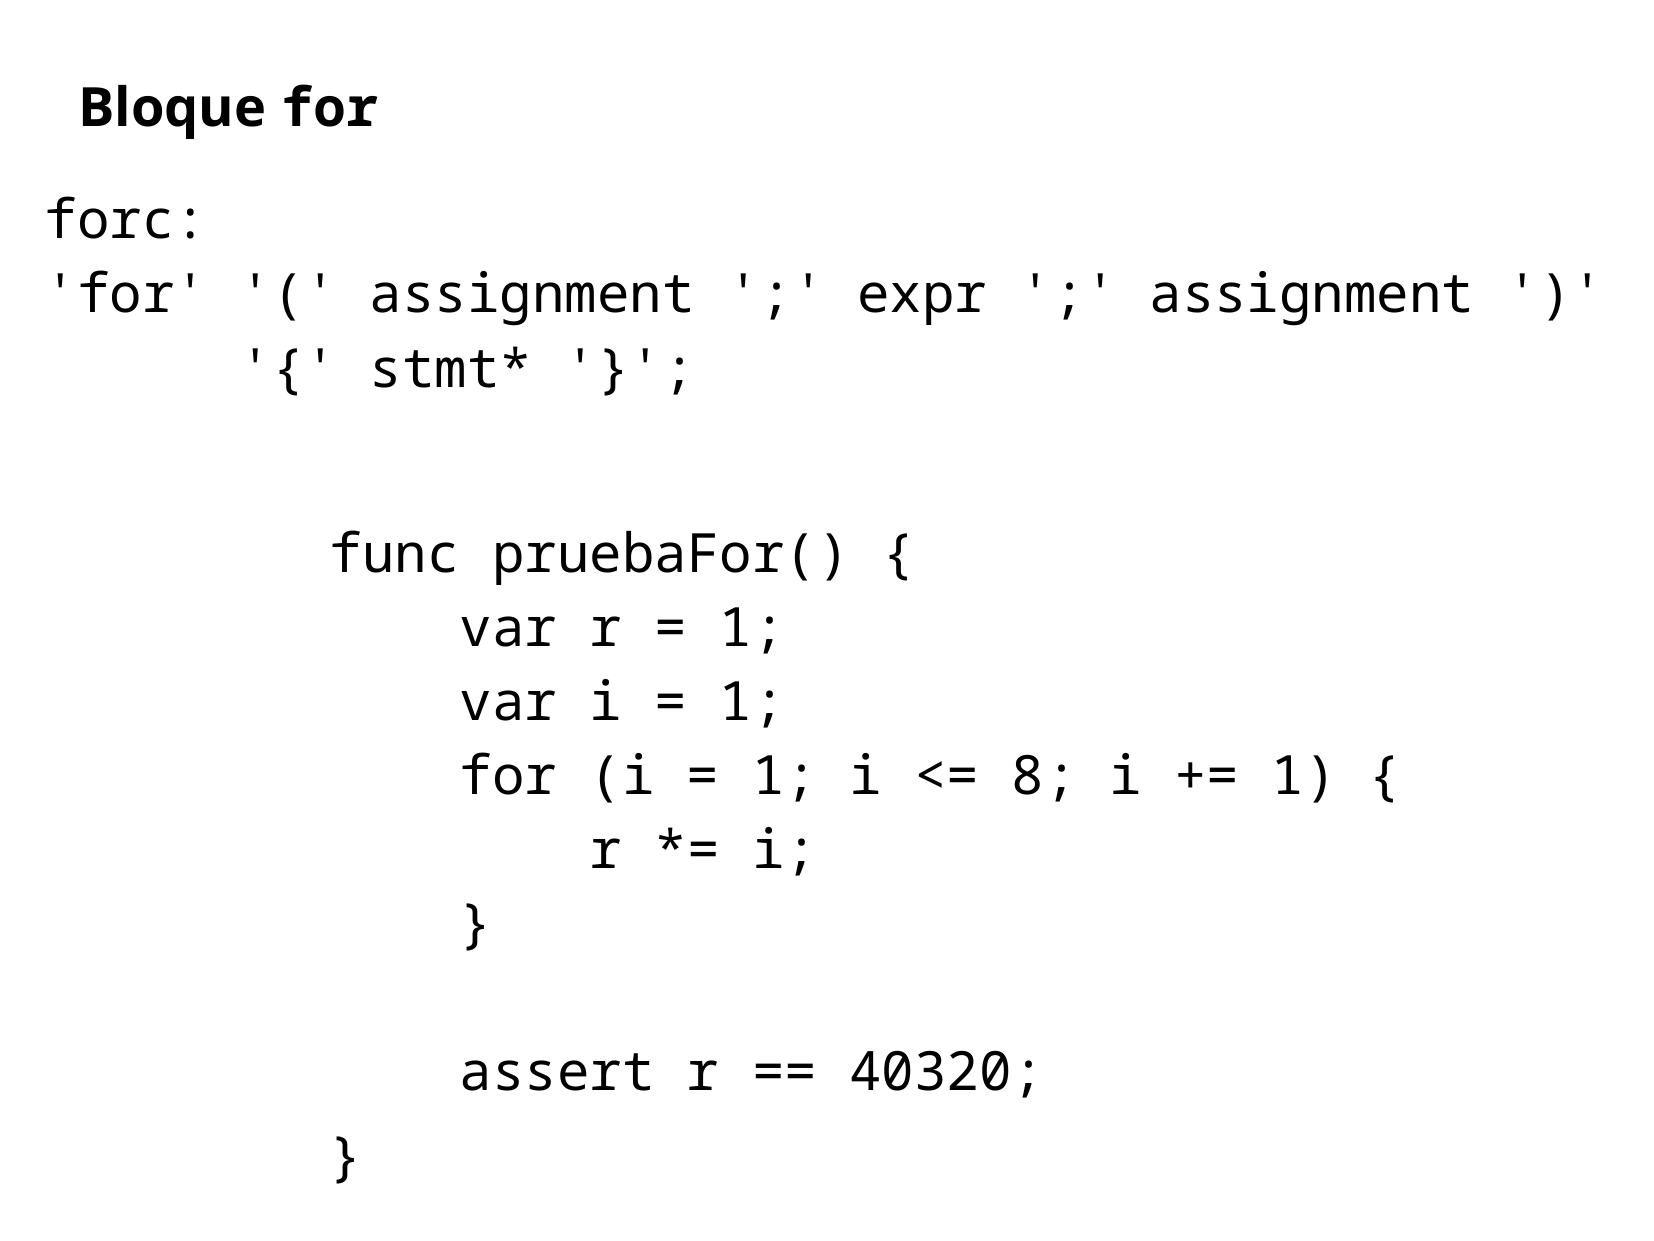

Bloque for
forc:
'for' '(' assignment ';' expr ';' assignment ')' '{' stmt* '}';
func pruebaFor() {
 var r = 1;
 var i = 1;
 for (i = 1; i <= 8; i += 1) {
 r *= i;
 }
 assert r == 40320;
}